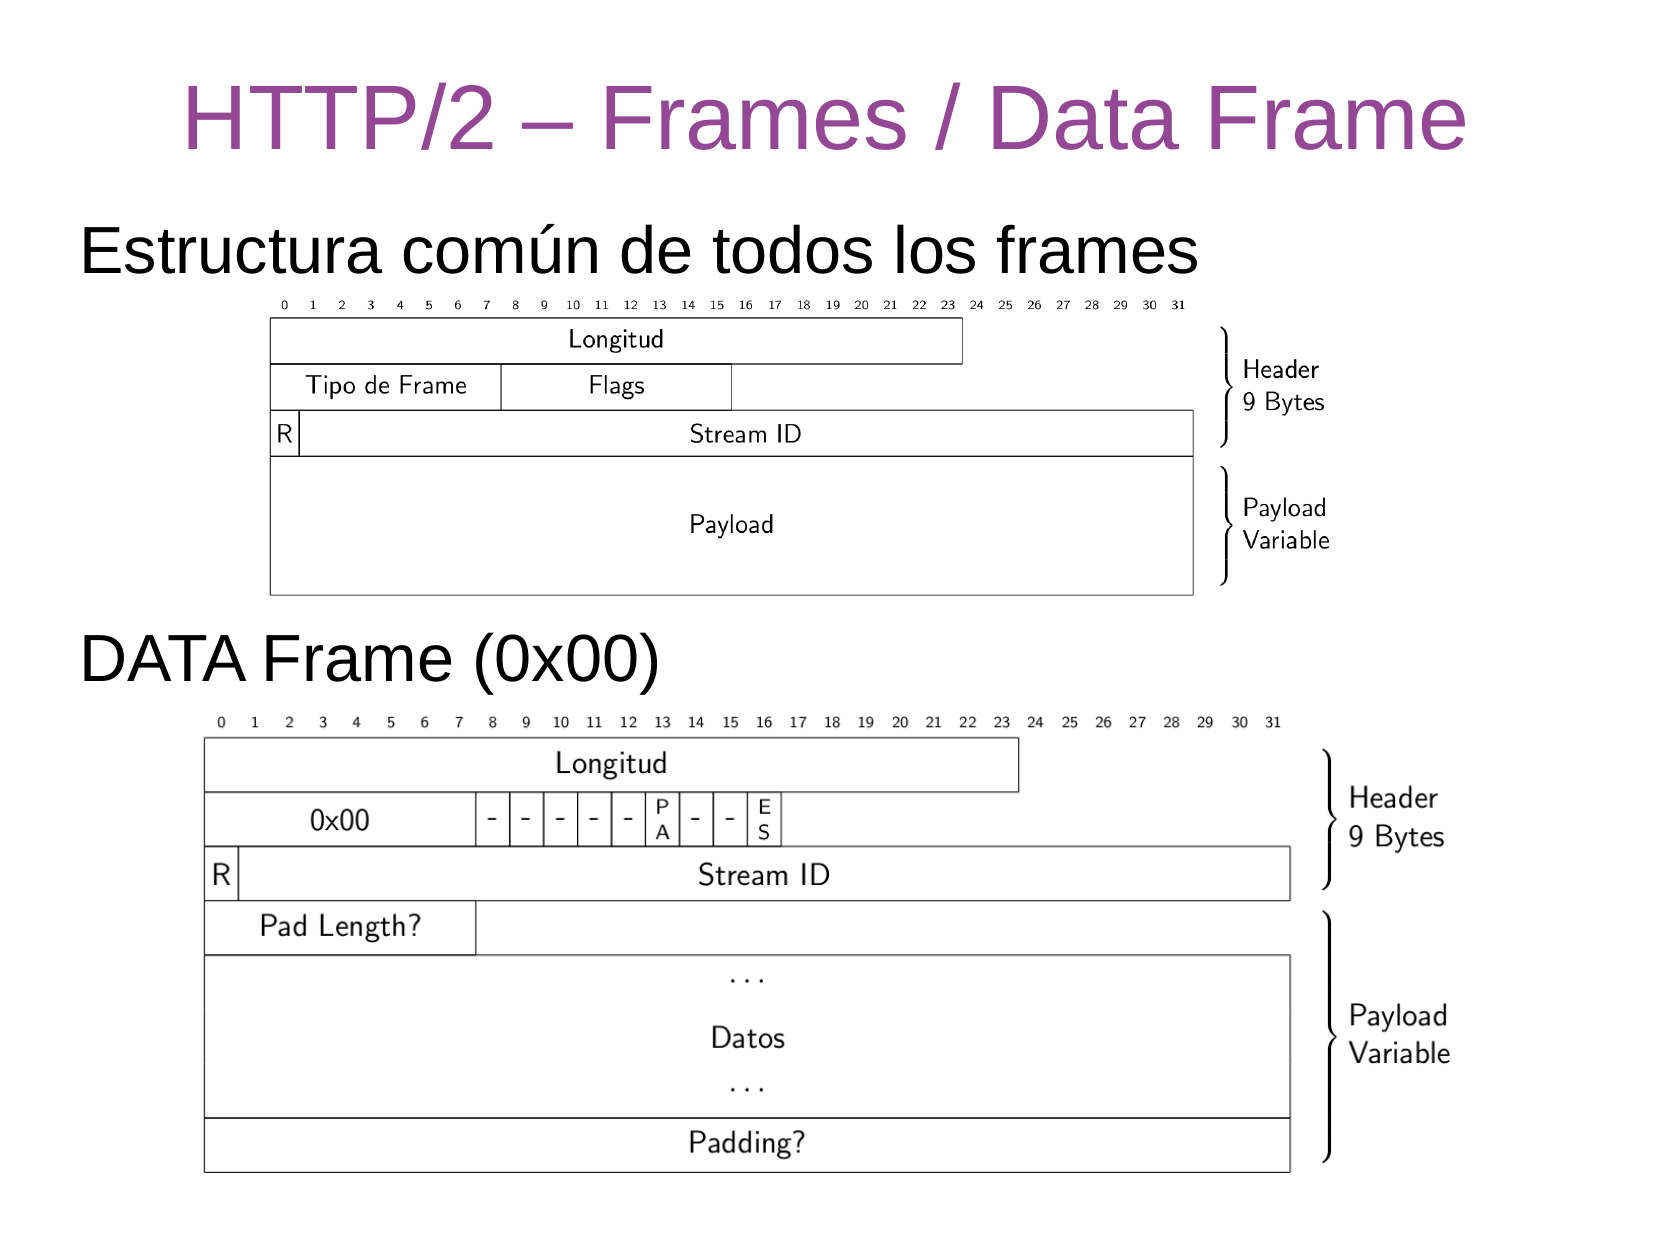

# HTTP/2 – Frames / Data Frame
Estructura común de todos los frames
DATA Frame (0x00)